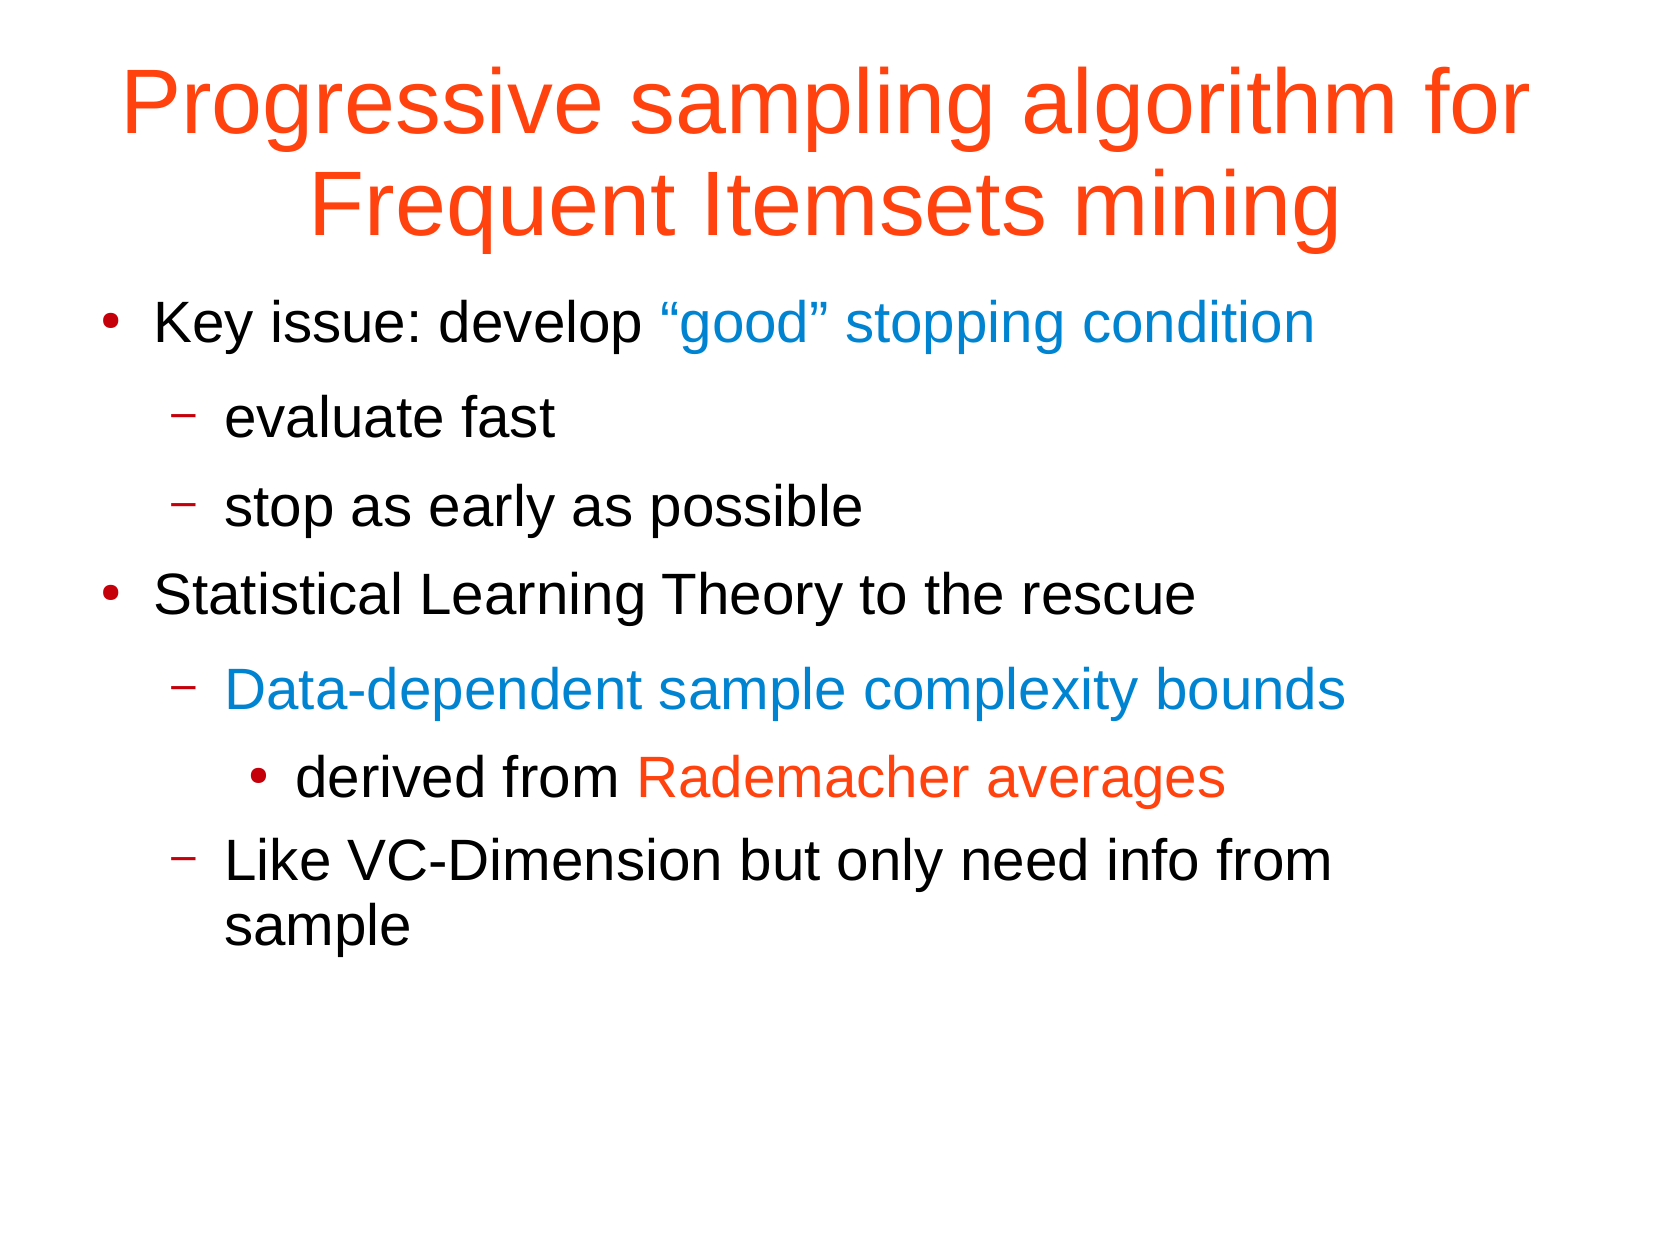

# Progressive sampling algorithm for Frequent Itemsets mining
Key issue: develop “good” stopping condition
evaluate fast
stop as early as possible
Statistical Learning Theory to the rescue
Data-dependent sample complexity bounds
derived from Rademacher averages
Like VC-Dimension but only need info from sample